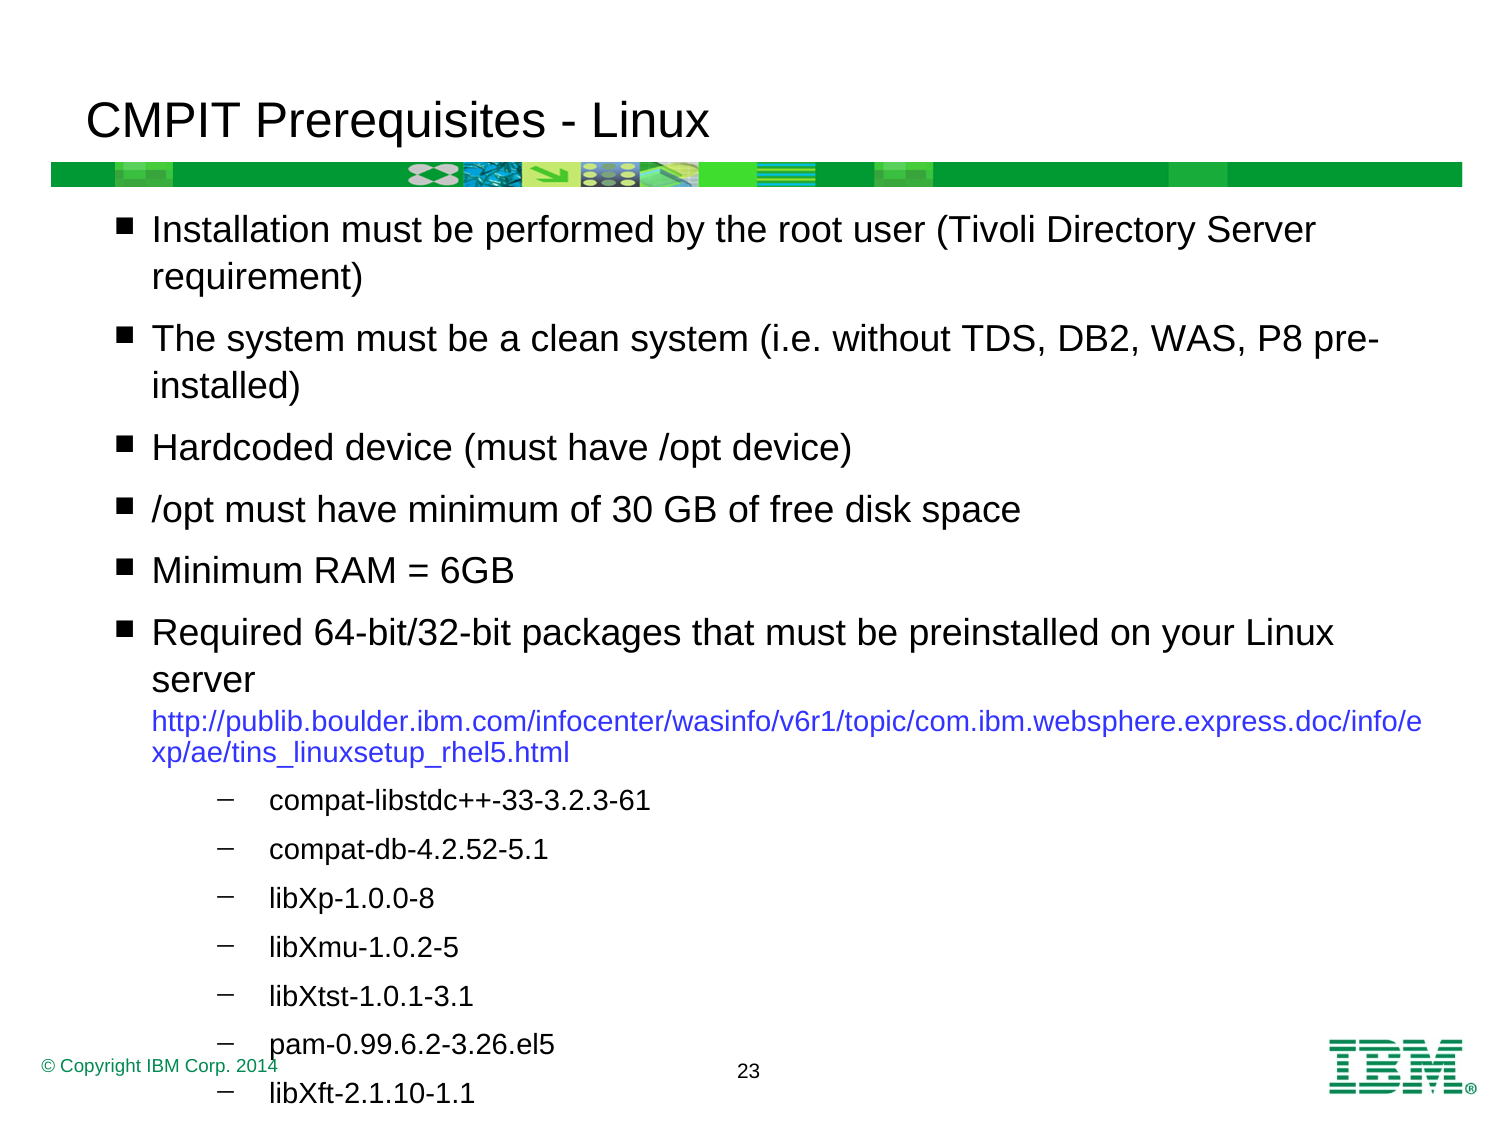

# CMPIT Prerequisites - Linux
Installation must be performed by the root user (Tivoli Directory Server requirement)
The system must be a clean system (i.e. without TDS, DB2, WAS, P8 pre-installed)
Hardcoded device (must have /opt device)
/opt must have minimum of 30 GB of free disk space
Minimum RAM = 6GB
Required 64-bit/32-bit packages that must be preinstalled on your Linux server http://publib.boulder.ibm.com/infocenter/wasinfo/v6r1/topic/com.ibm.websphere.express.doc/info/exp/ae/tins_linuxsetup_rhel5.html
 compat-libstdc++-33-3.2.3-61
 compat-db-4.2.52-5.1
 libXp-1.0.0-8
 libXmu-1.0.2-5
 libXtst-1.0.1-3.1
 pam-0.99.6.2-3.26.el5
 libXft-2.1.10-1.1
23